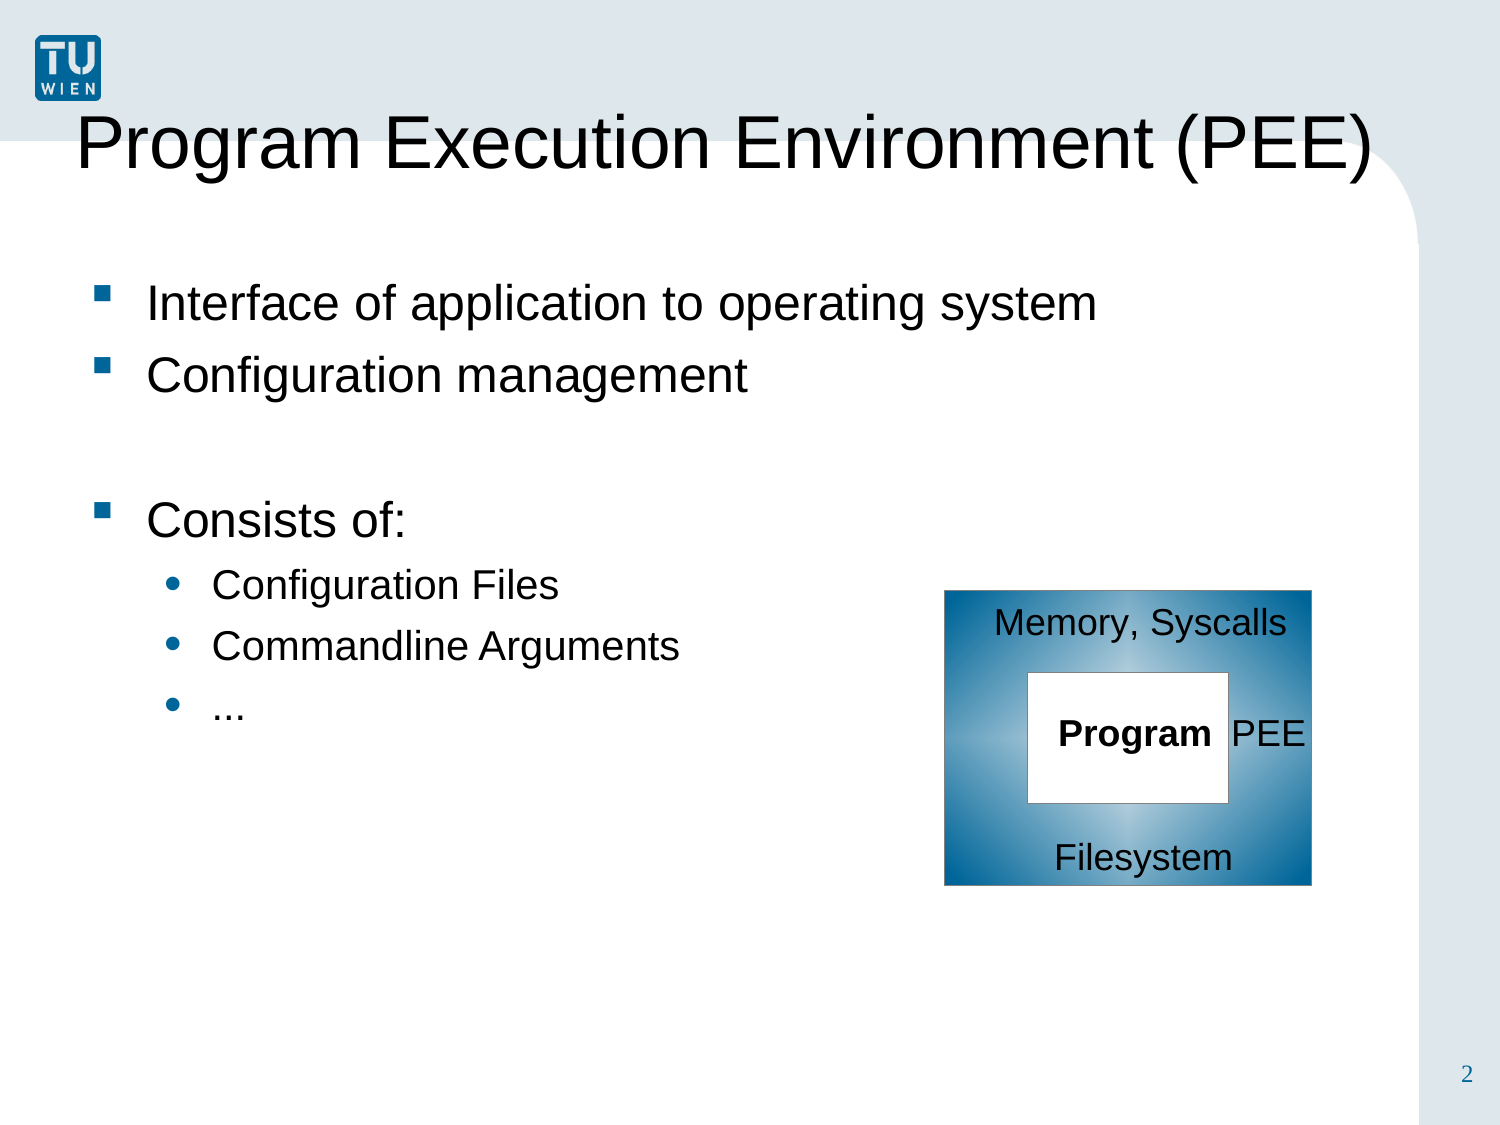

# Program Execution Environment (PEE)
Interface of application to operating system
Configuration management
Consists of:
Configuration Files
Commandline Arguments
...
Memory, Syscalls
Program
PEE
Filesystem
2